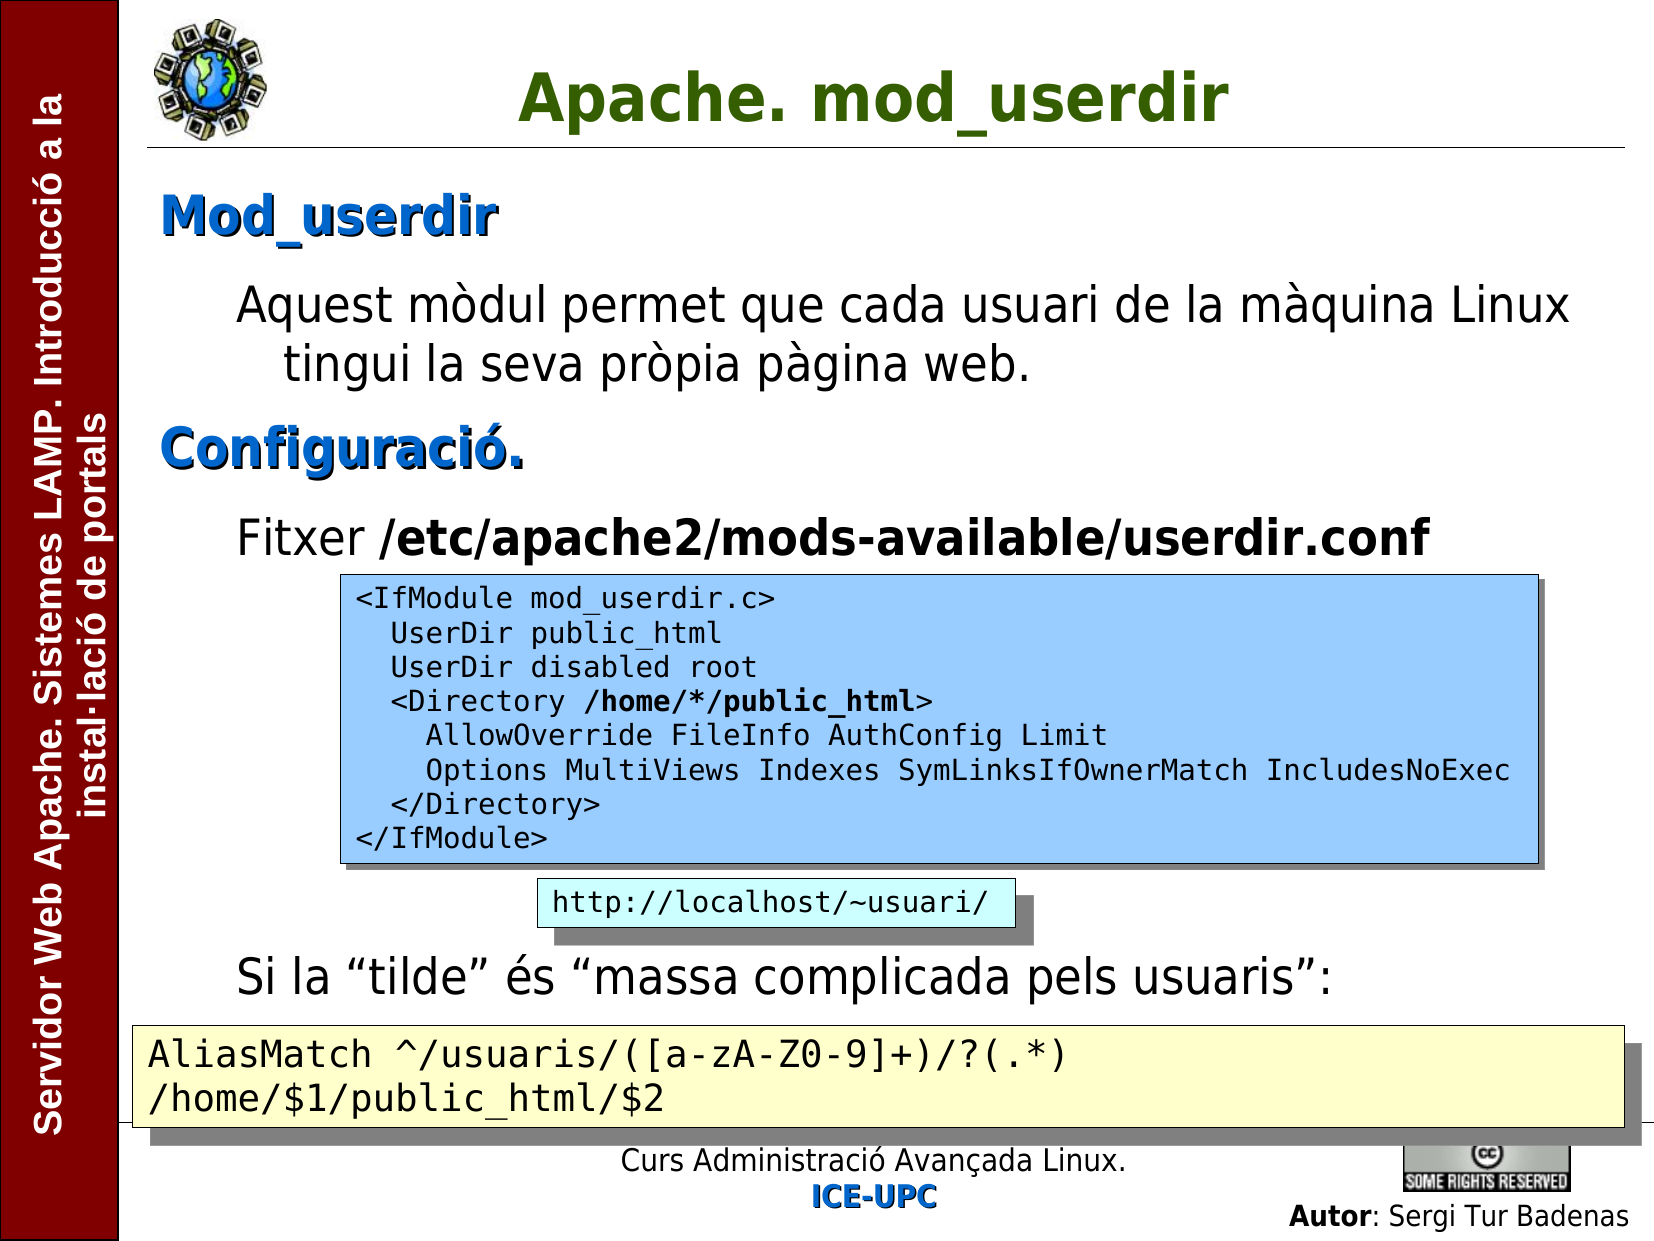

# Apache. mod_userdir
Mod_userdir
Aquest mòdul permet que cada usuari de la màquina Linux tingui la seva pròpia pàgina web.
Configuració.
Fitxer /etc/apache2/mods-available/userdir.conf
Si la “tilde” és “massa complicada pels usuaris”:
<IfModule mod_userdir.c>
 UserDir public_html
 UserDir disabled root
 <Directory /home/*/public_html>
 AllowOverride FileInfo AuthConfig Limit
 Options MultiViews Indexes SymLinksIfOwnerMatch IncludesNoExec
 </Directory>
</IfModule>
http://localhost/~usuari/
AliasMatch ^/usuaris/([a-zA-Z0-9]+)/?(.*) /home/$1/public_html/$2